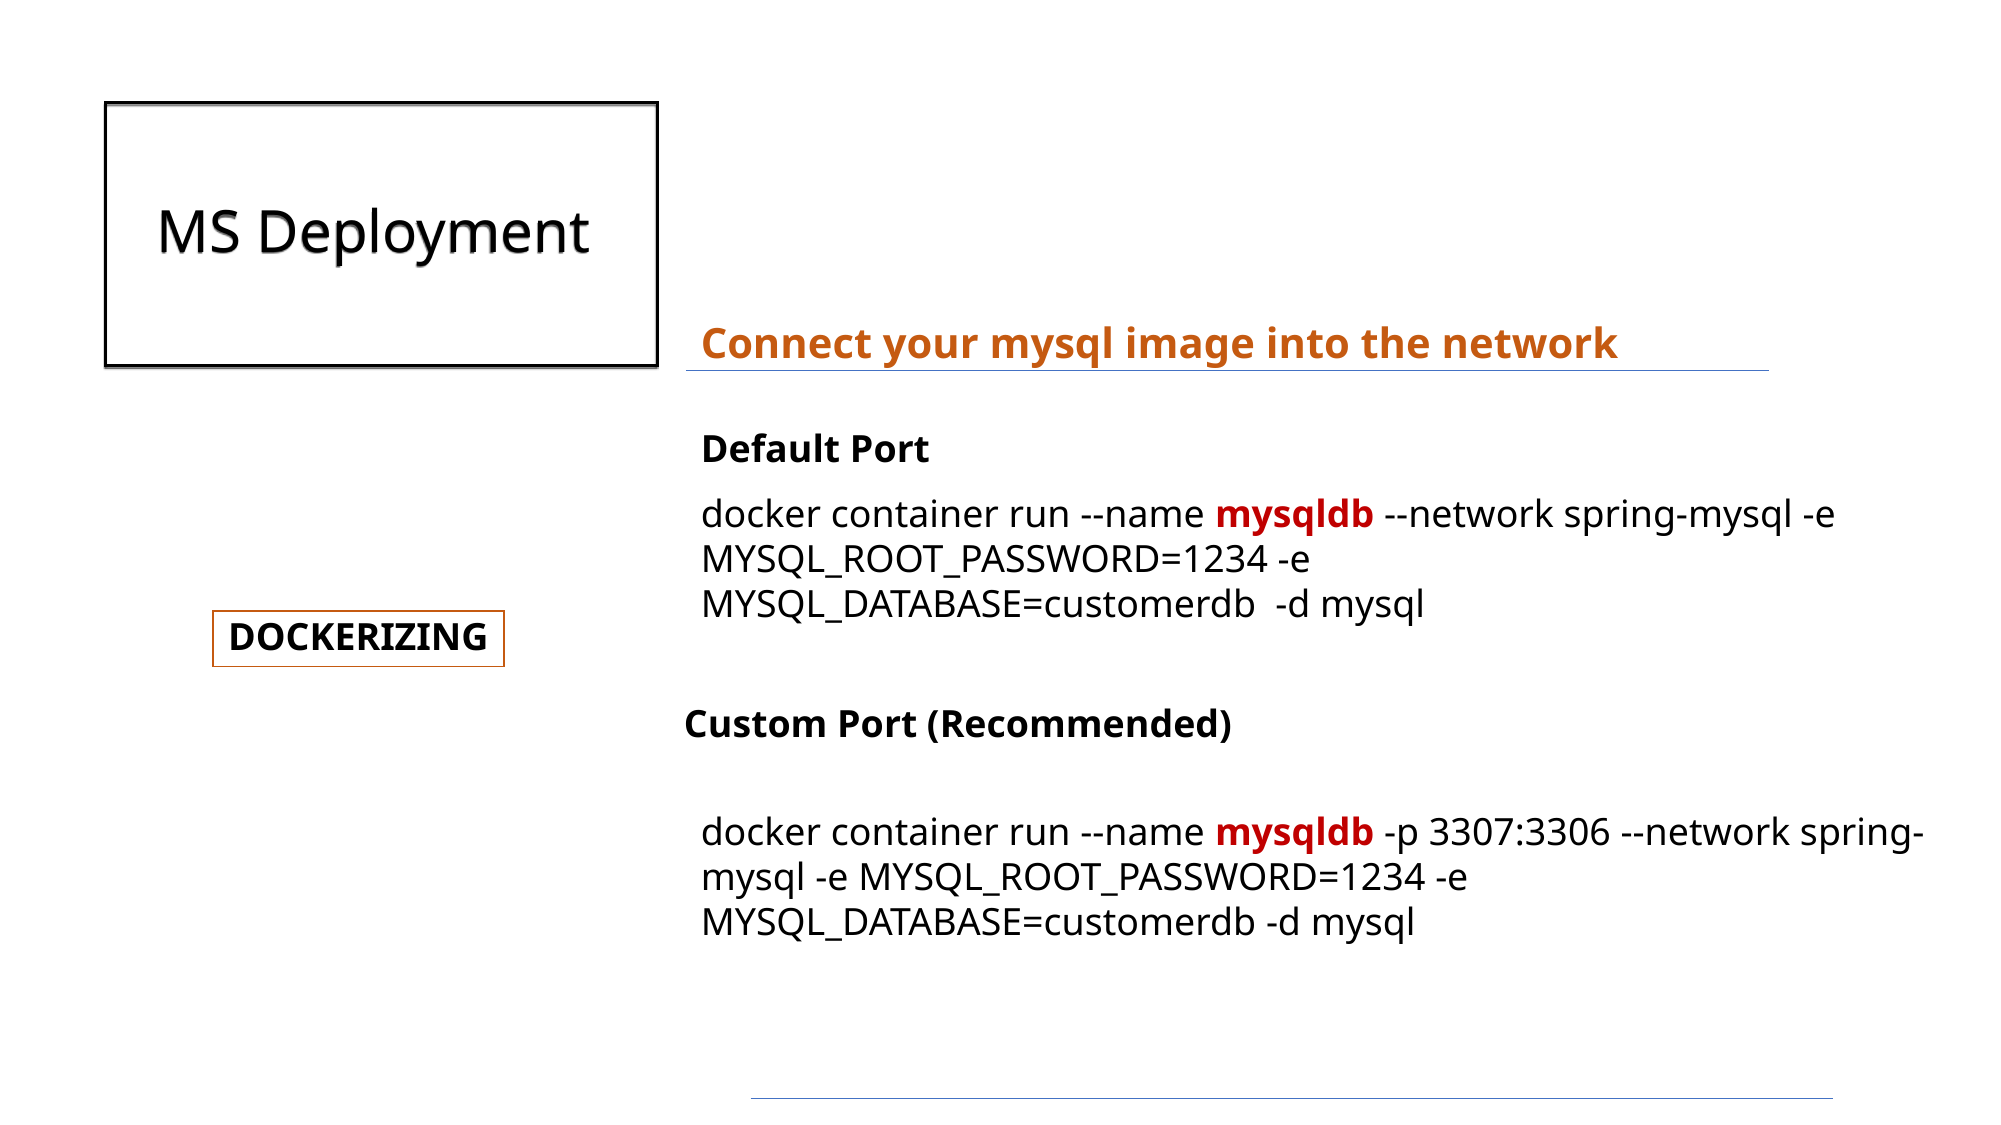

# MS Deployment
Connect your mysql image into the network
Default Port
docker container run --name mysqldb --network spring-mysql -e MYSQL_ROOT_PASSWORD=1234 -e MYSQL_DATABASE=customerdb -d mysql
DOCKERIZING
Custom Port (Recommended)
docker container run --name mysqldb -p 3307:3306 --network spring-mysql -e MYSQL_ROOT_PASSWORD=1234 -e MYSQL_DATABASE=customerdb -d mysql